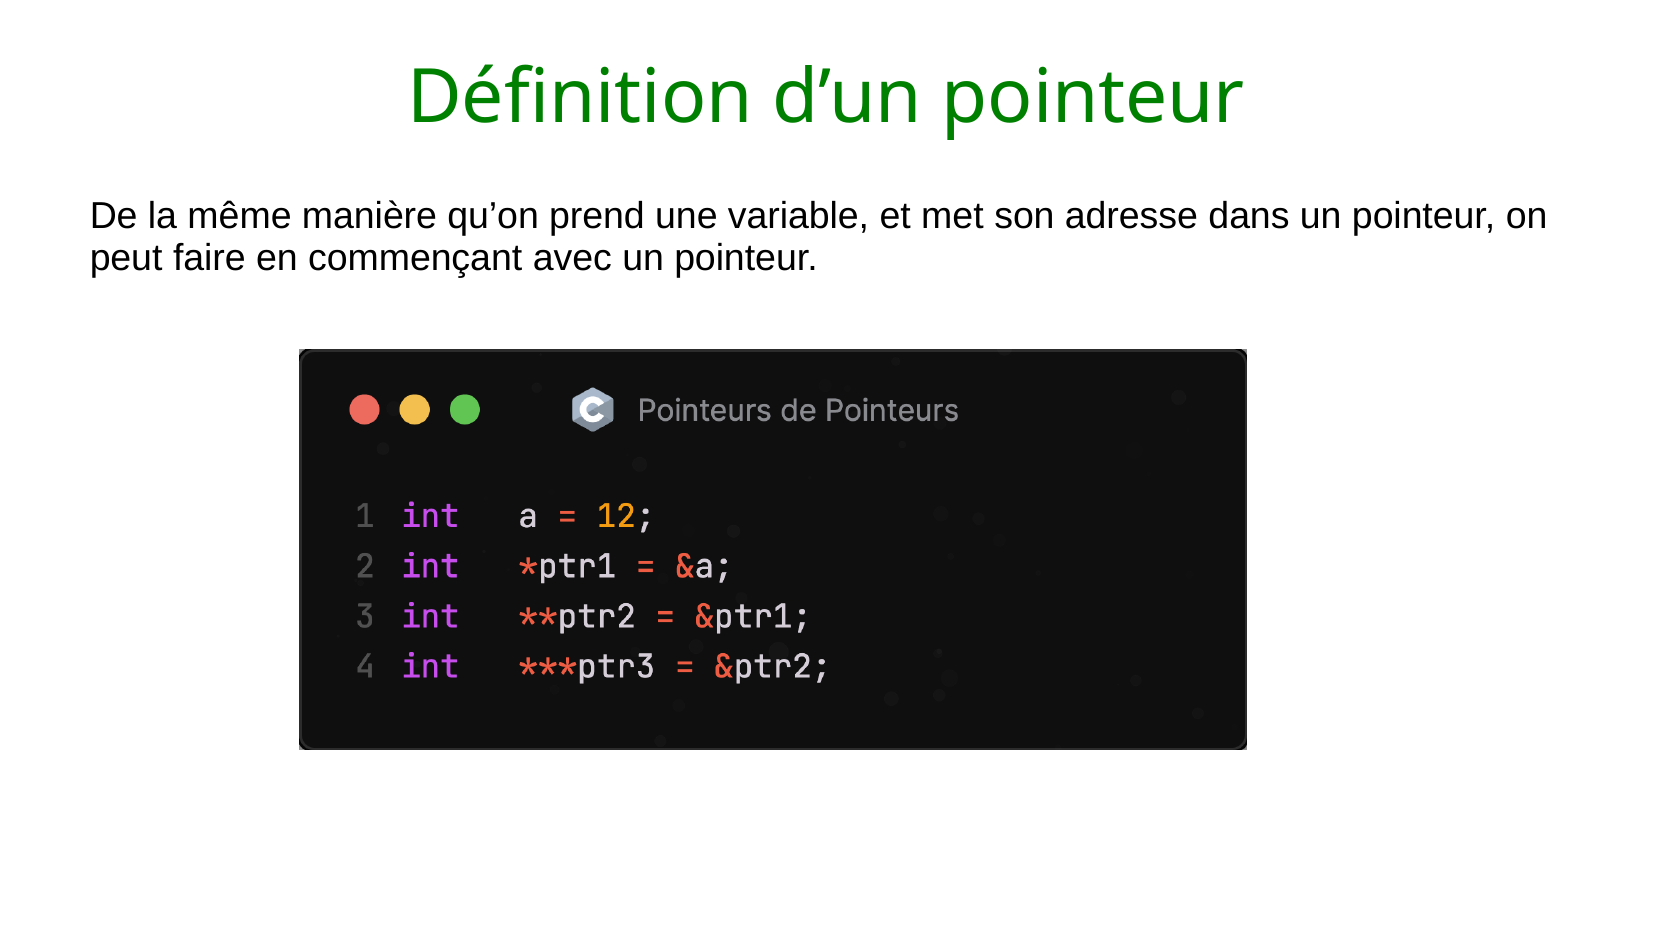

# Définition d’un pointeur
De la même manière qu’on prend une variable, et met son adresse dans un pointeur, on peut faire en commençant avec un pointeur.